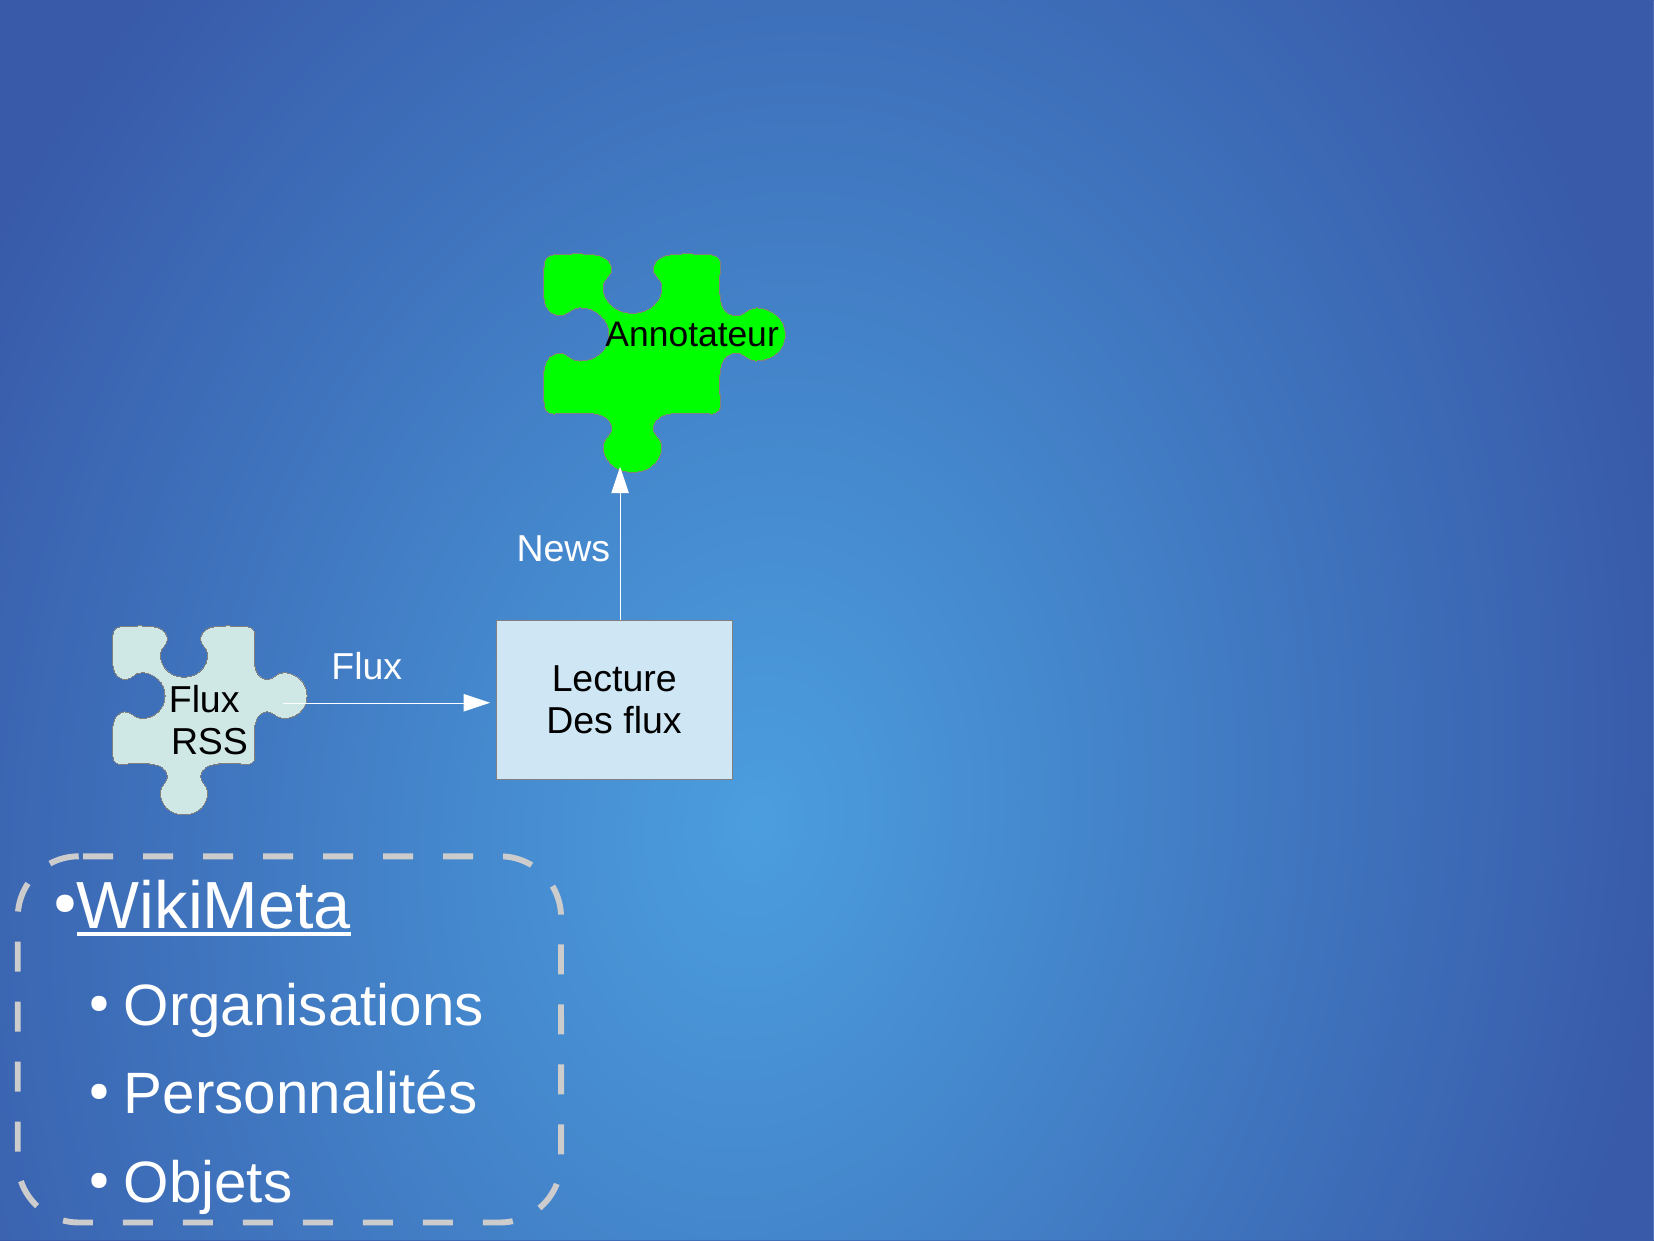

Annotateur
News
Lecture
Des flux
Flux
RSS
Flux
# WikiMeta
Organisations
Personnalités
Objets